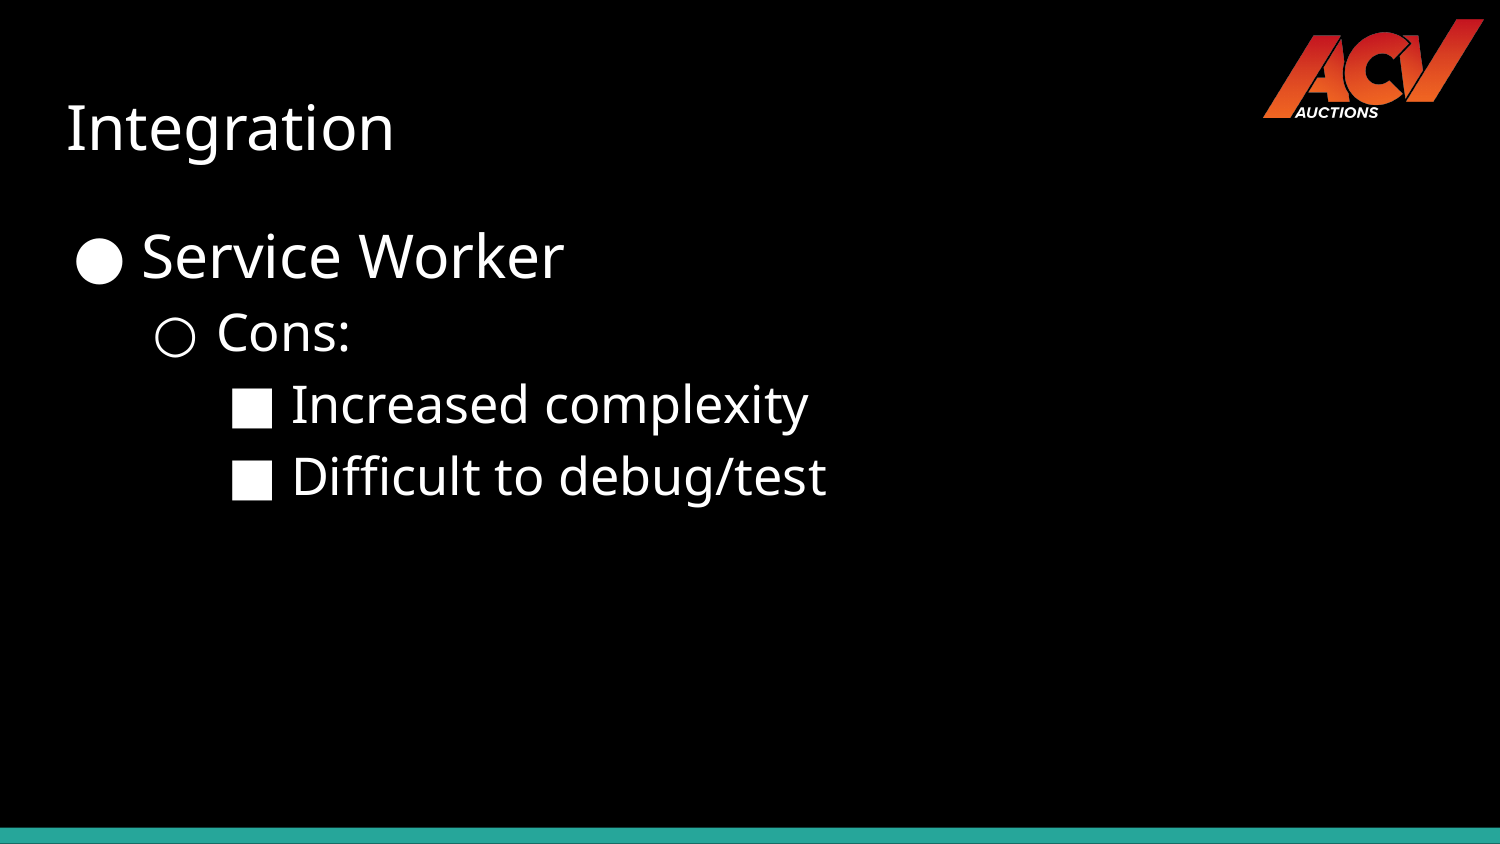

# Integration
Service Worker
Cons:
Increased complexity
Difficult to debug/test